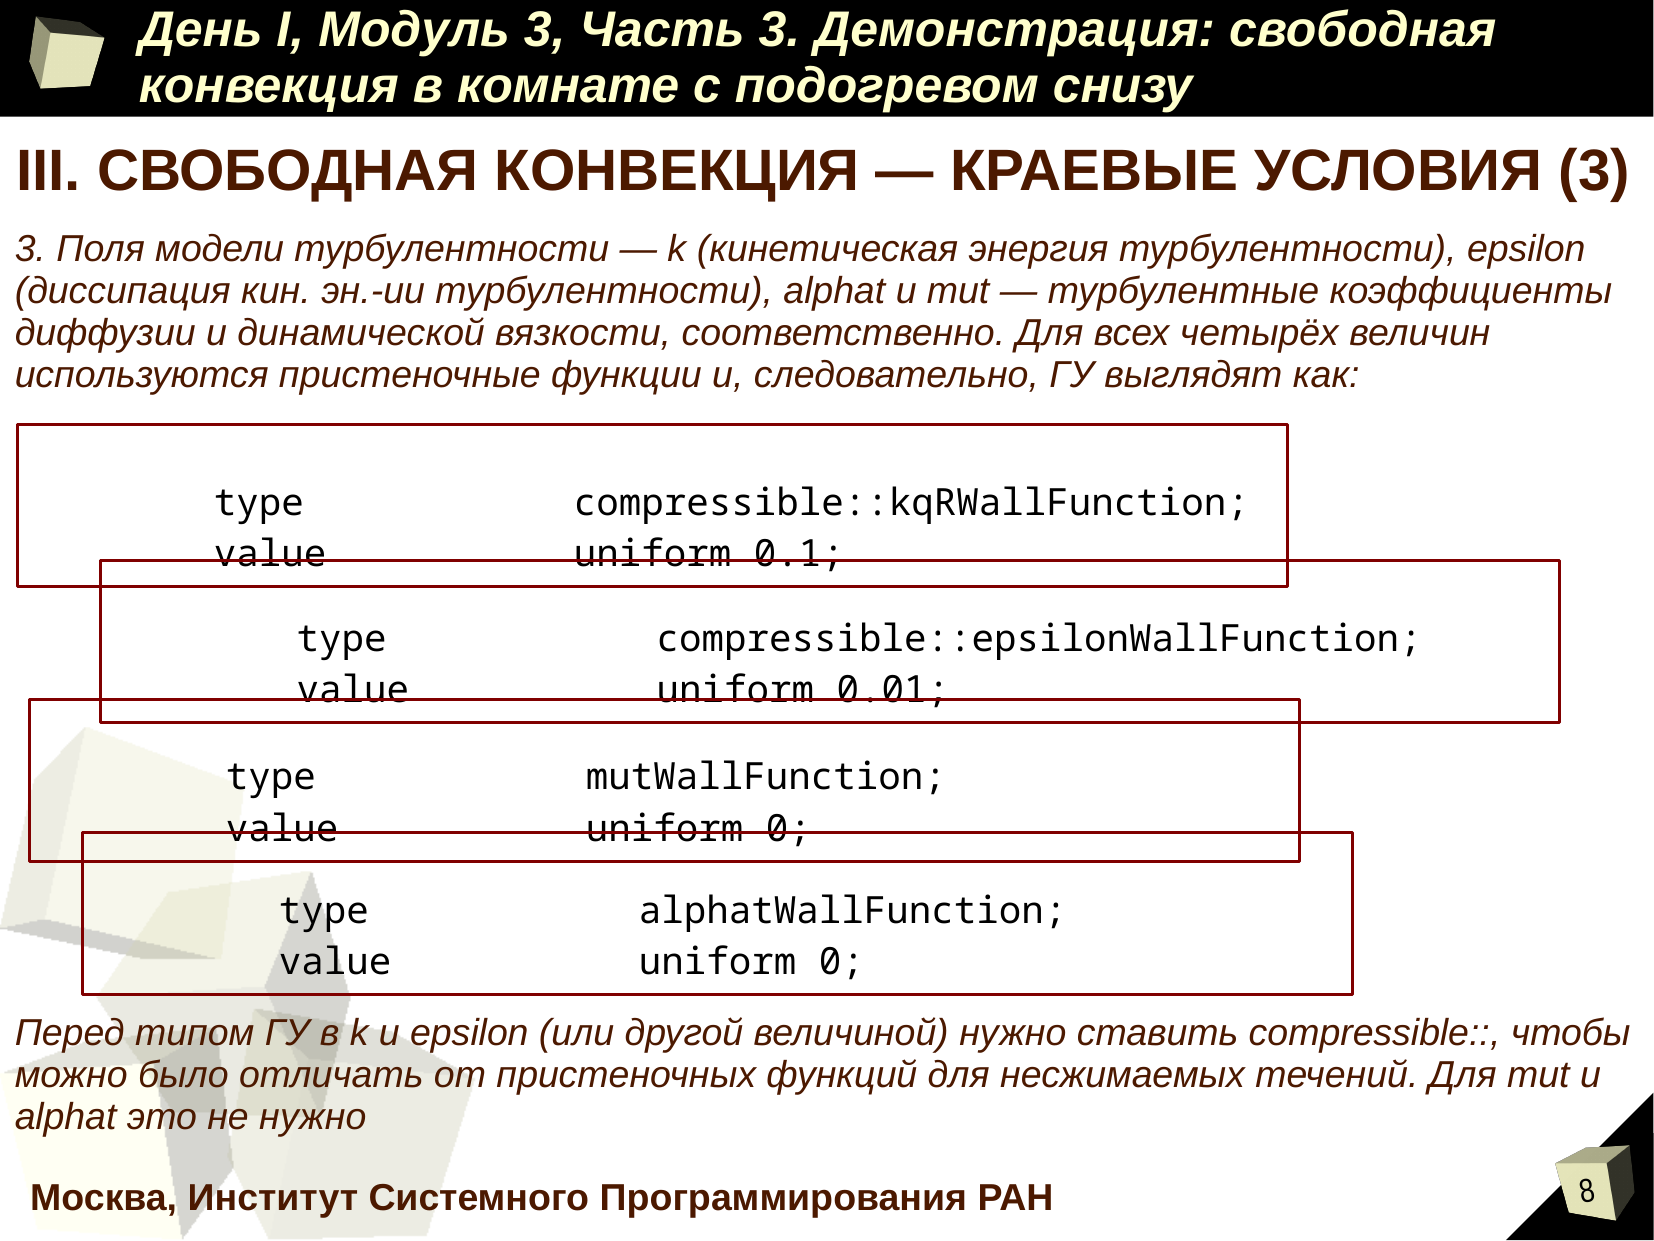

III. СВОБОДНАЯ КОНВЕКЦИЯ — КРАЕВЫЕ УСЛОВИЯ (3)
3. Поля модели турбулентности — k (кинетическая энергия турбулентности), epsilon (диссипация кин. эн.-ии турбулентности), alphat и mut — турбулентные коэффициенты диффузии и динамической вязкости, соответственно. Для всех четырёх величин используются пристеночные функции и, следовательно, ГУ выглядят как:
 type compressible::kqRWallFunction;
 value uniform 0.1;
 type compressible::epsilonWallFunction;
 value uniform 0.01;
 type mutWallFunction;
 value uniform 0;
 type alphatWallFunction;
 value uniform 0;
Перед типом ГУ в k и epsilon (или другой величиной) нужно ставить compressible::, чтобы можно было отличать от пристеночных функций для несжимаемых течений. Для mut и alphat это не нужно